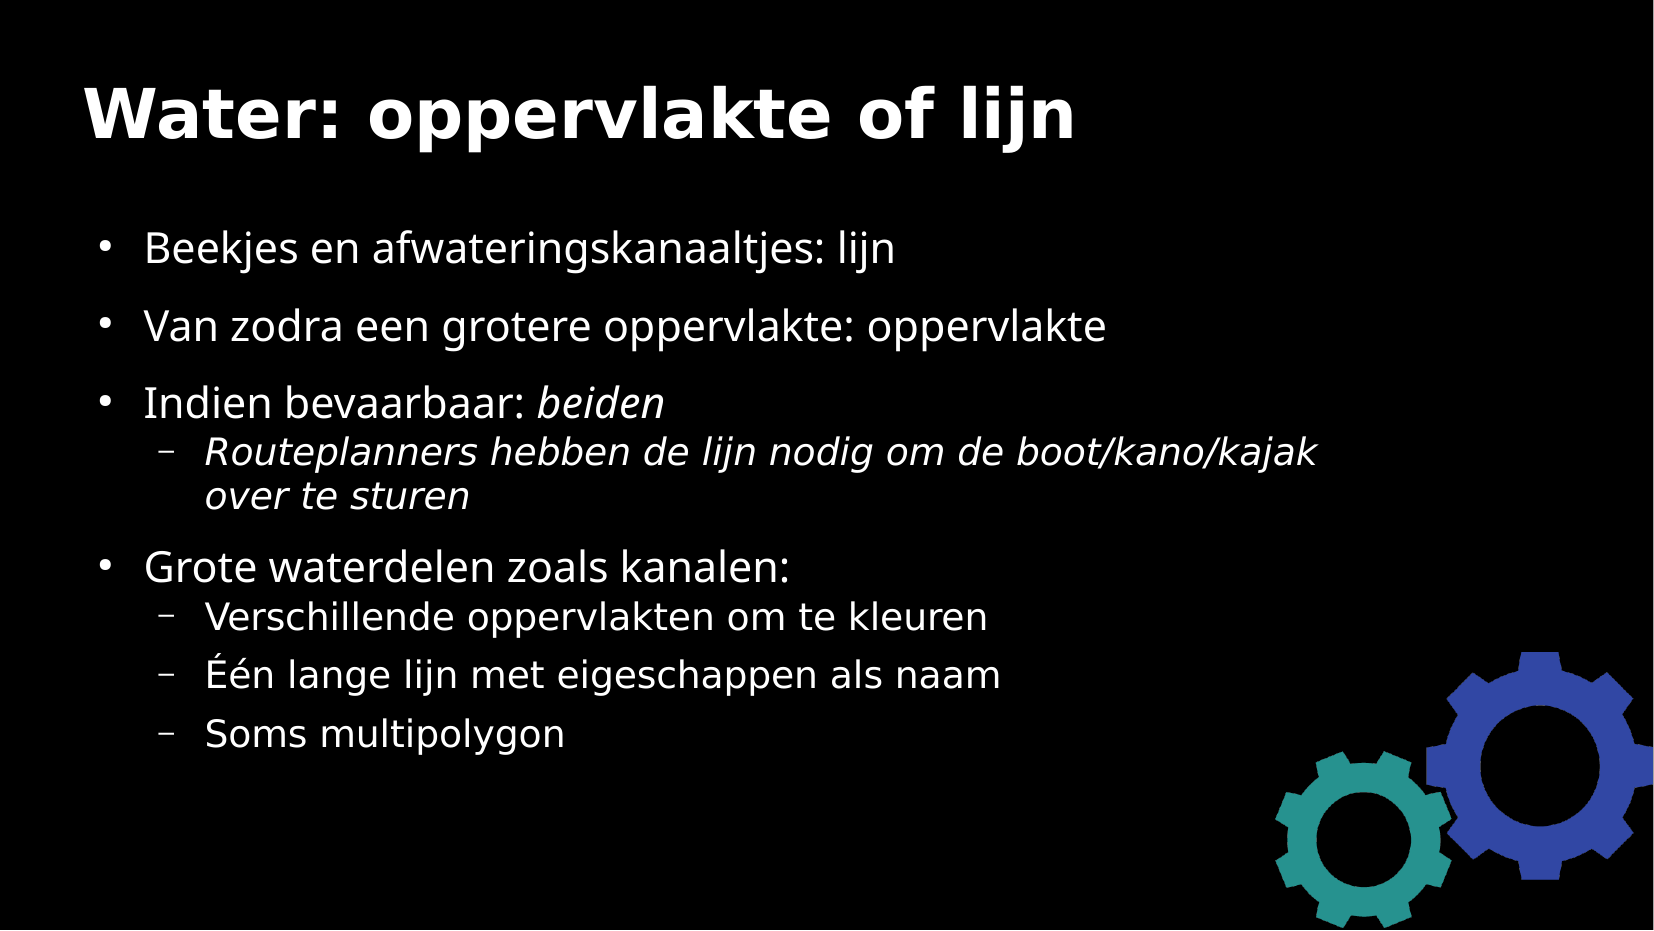

# Water: oppervlakte of lijn
Beekjes en afwateringskanaaltjes: lijn
Van zodra een grotere oppervlakte: oppervlakte
Indien bevaarbaar: beiden
Routeplanners hebben de lijn nodig om de boot/kano/kajak
over te sturen
Grote waterdelen zoals kanalen:
Verschillende oppervlakten om te kleuren
Één lange lijn met eigeschappen als naam
Soms multipolygon